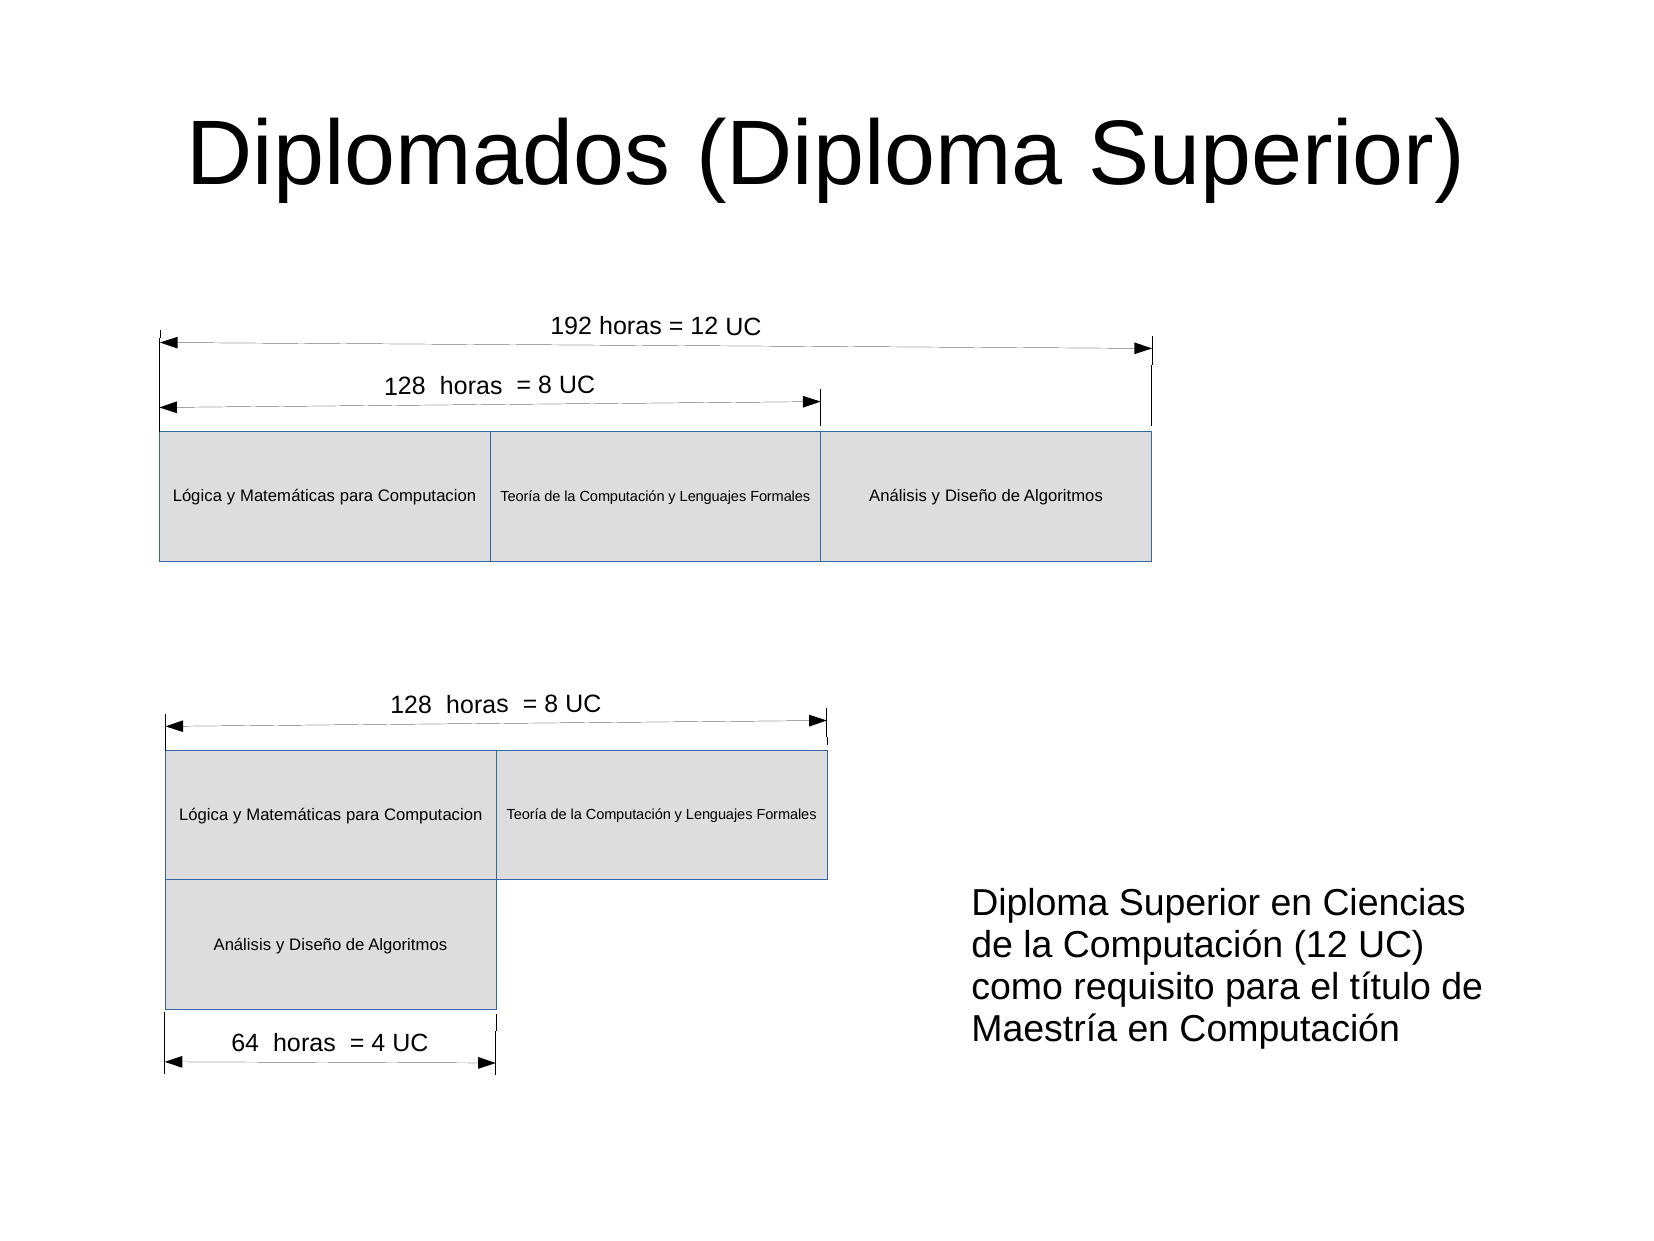

# Diplomados (Diploma Superior)
Lógica y Matemáticas para Computacion
Teoría de la Computación y Lenguajes Formales
Análisis y Diseño de Algoritmos
Lógica y Matemáticas para Computacion
Teoría de la Computación y Lenguajes Formales
Diploma Superior en Ciencias de la Computación (12 UC) como requisito para el título de Maestría en Computación
Análisis y Diseño de Algoritmos